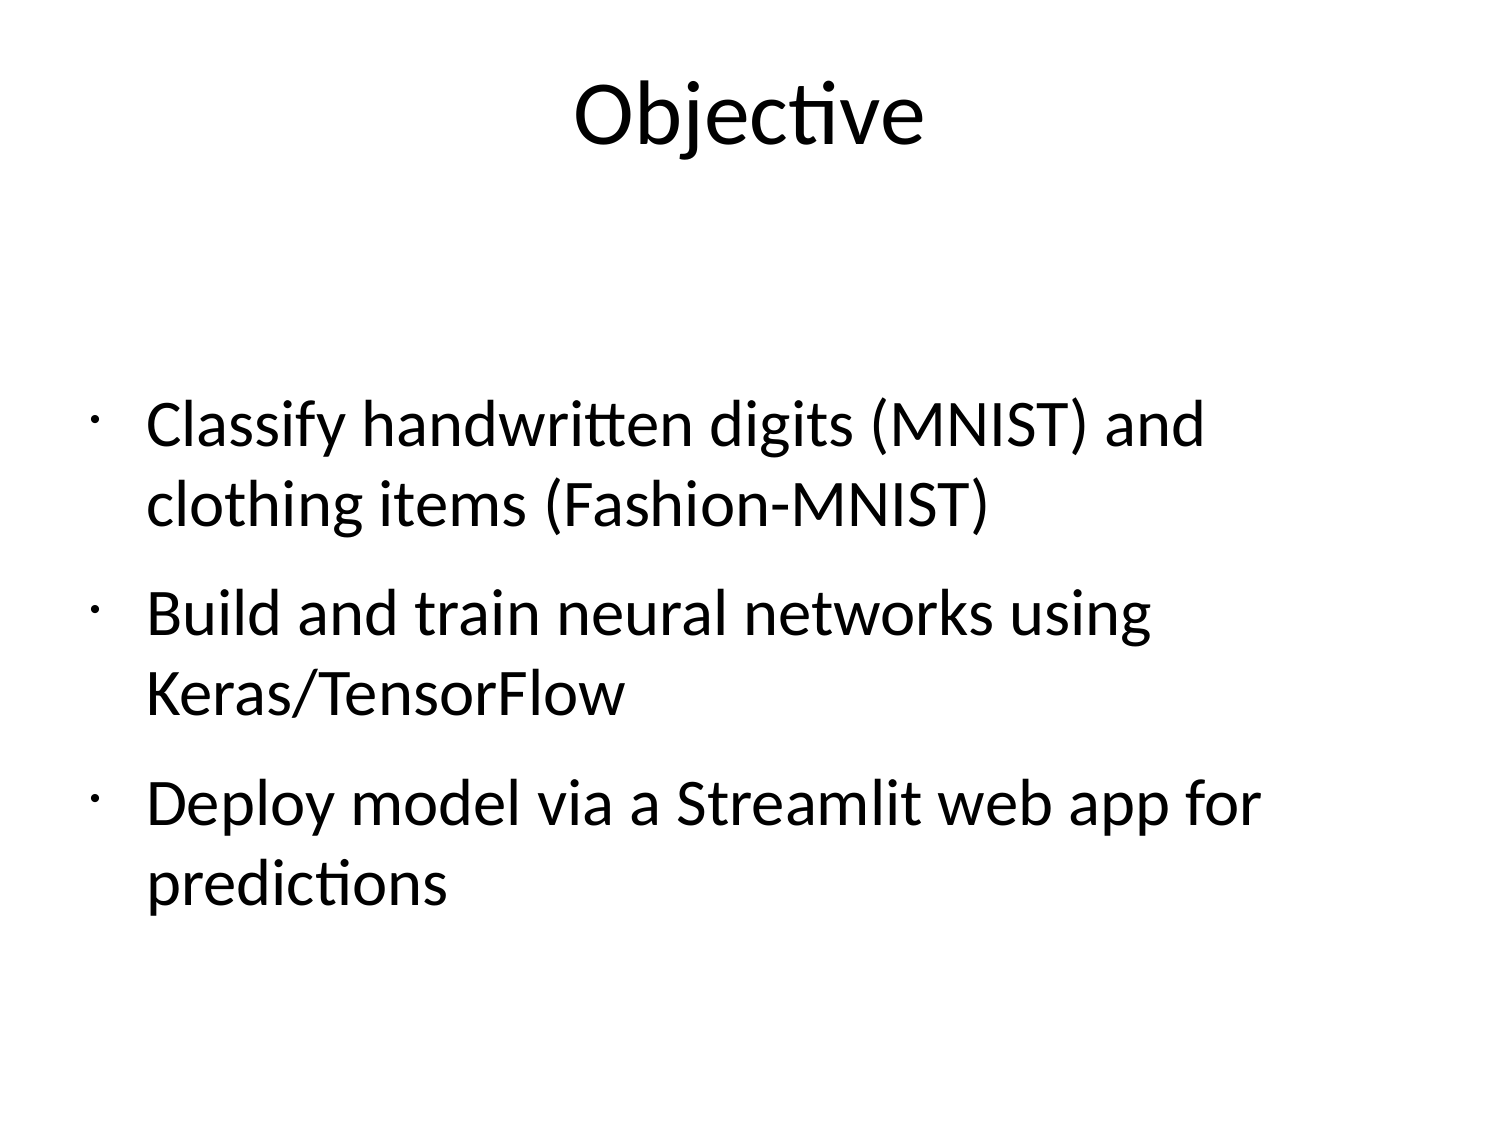

# Objective
Classify handwritten digits (MNIST) and clothing items (Fashion-MNIST)
Build and train neural networks using Keras/TensorFlow
Deploy model via a Streamlit web app for predictions